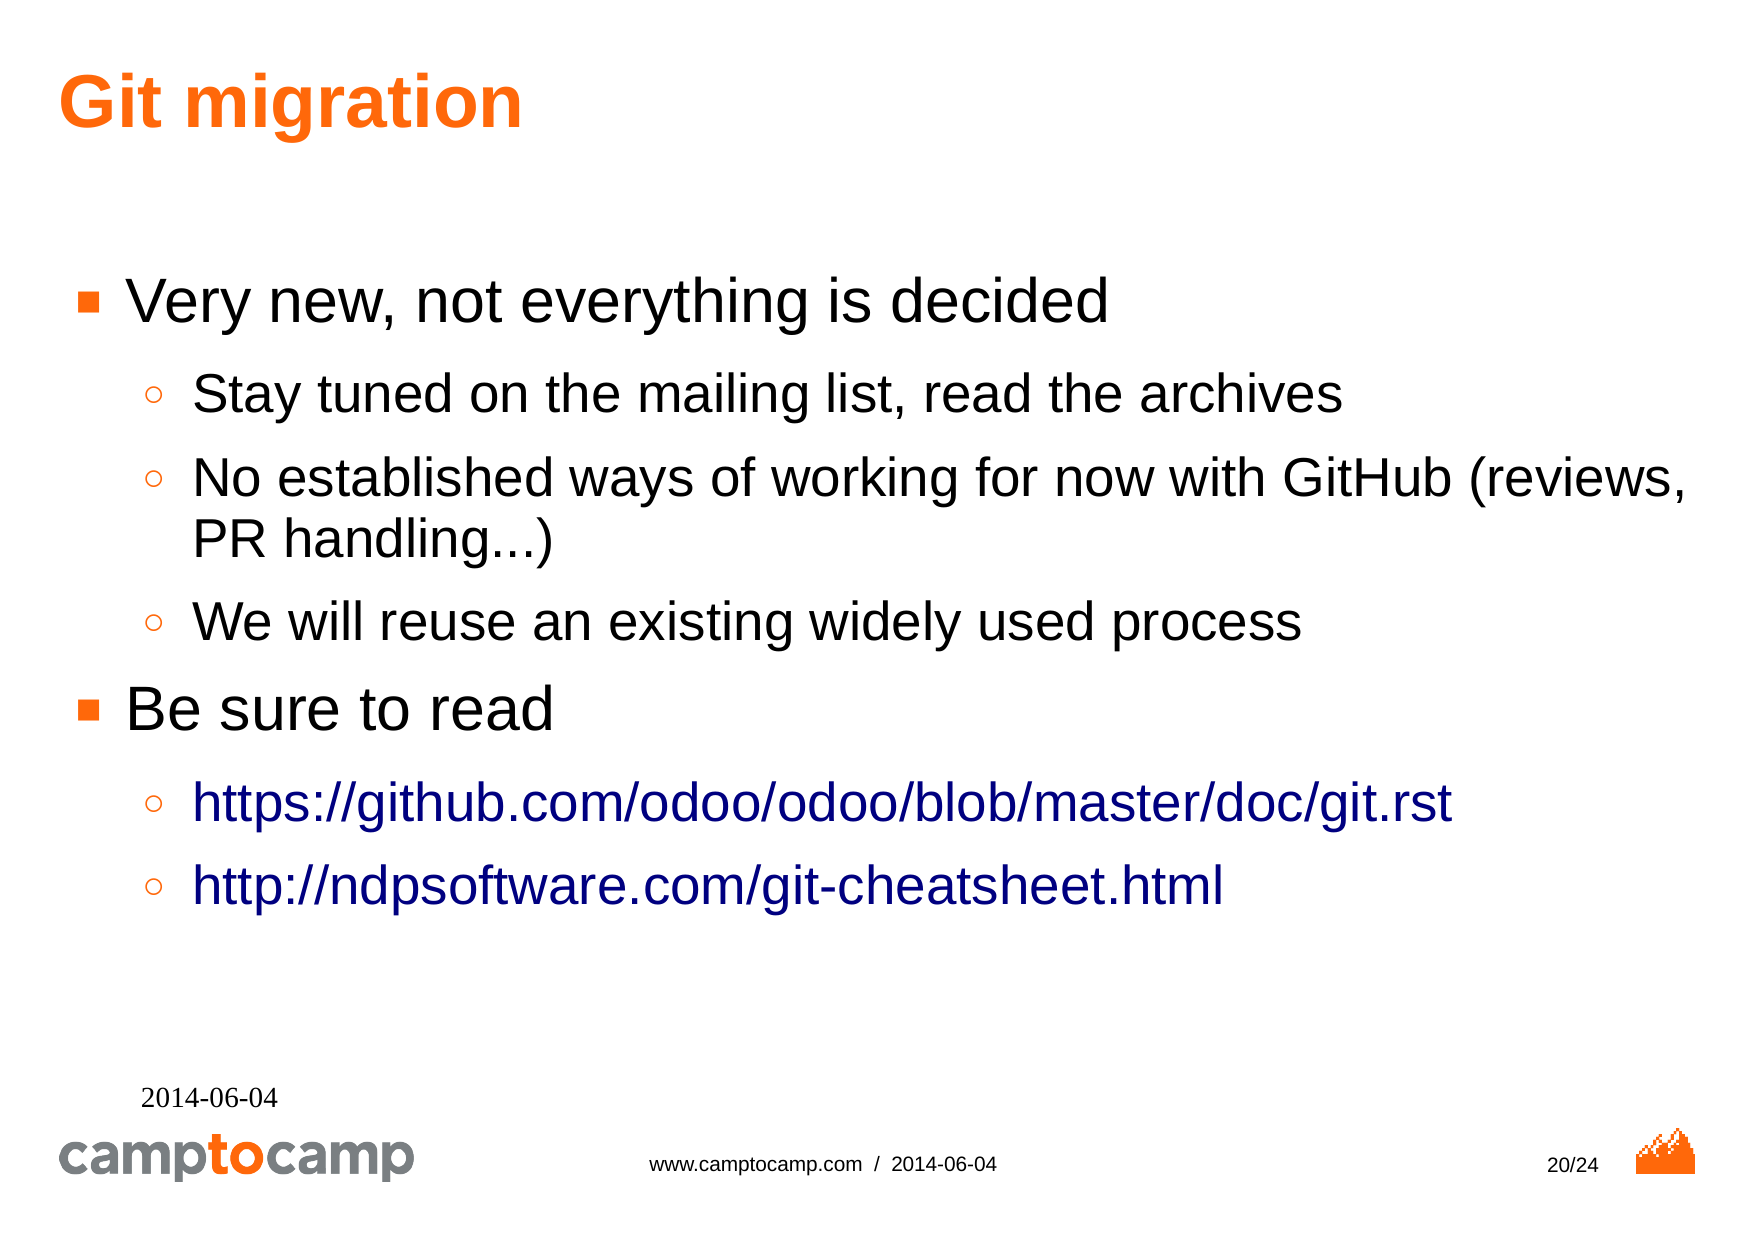

# Git migration
Very new, not everything is decided
Stay tuned on the mailing list, read the archives
No established ways of working for now with GitHub (reviews, PR handling...)
We will reuse an existing widely used process
Be sure to read
https://github.com/odoo/odoo/blob/master/doc/git.rst
http://ndpsoftware.com/git-cheatsheet.html
2014-06-04